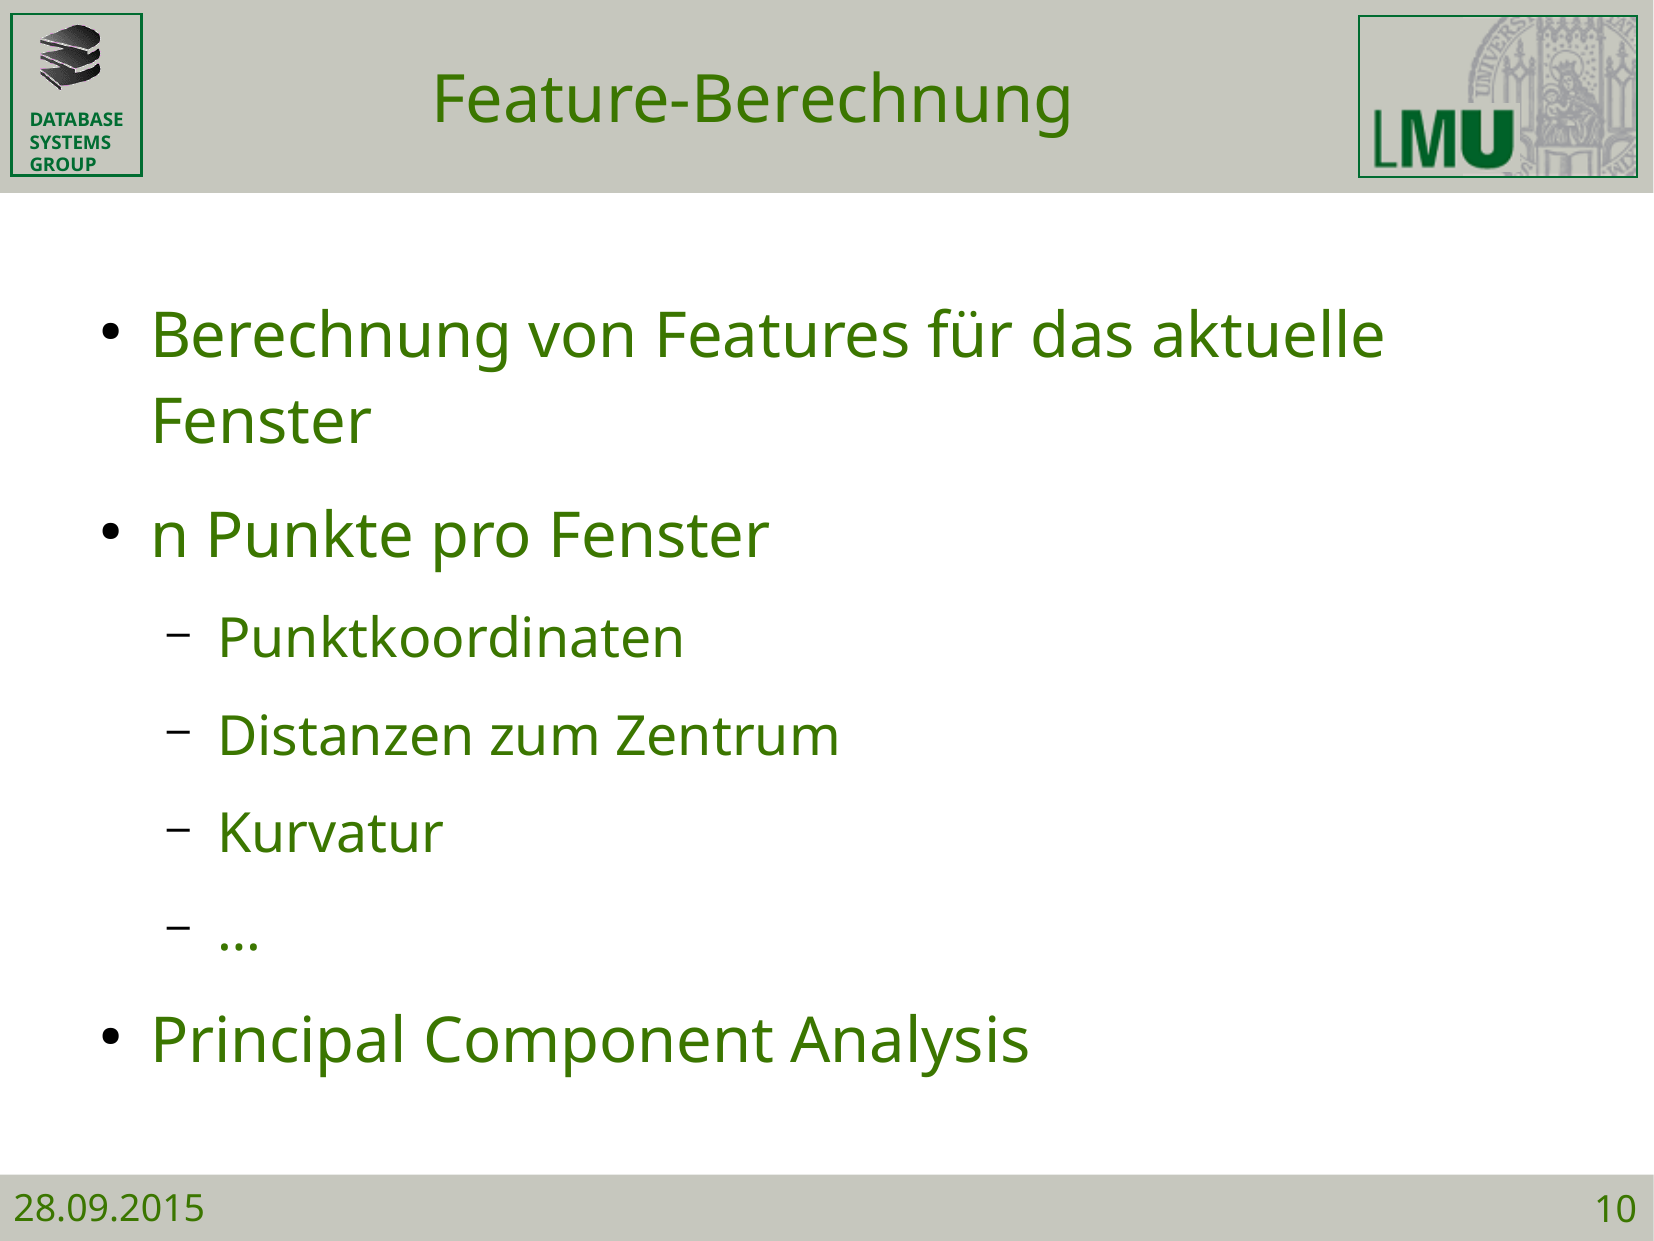

# Feature-Berechnung
Berechnung von Features für das aktuelle Fenster
n Punkte pro Fenster
Punktkoordinaten
Distanzen zum Zentrum
Kurvatur
…
Principal Component Analysis
28.09.2015
10